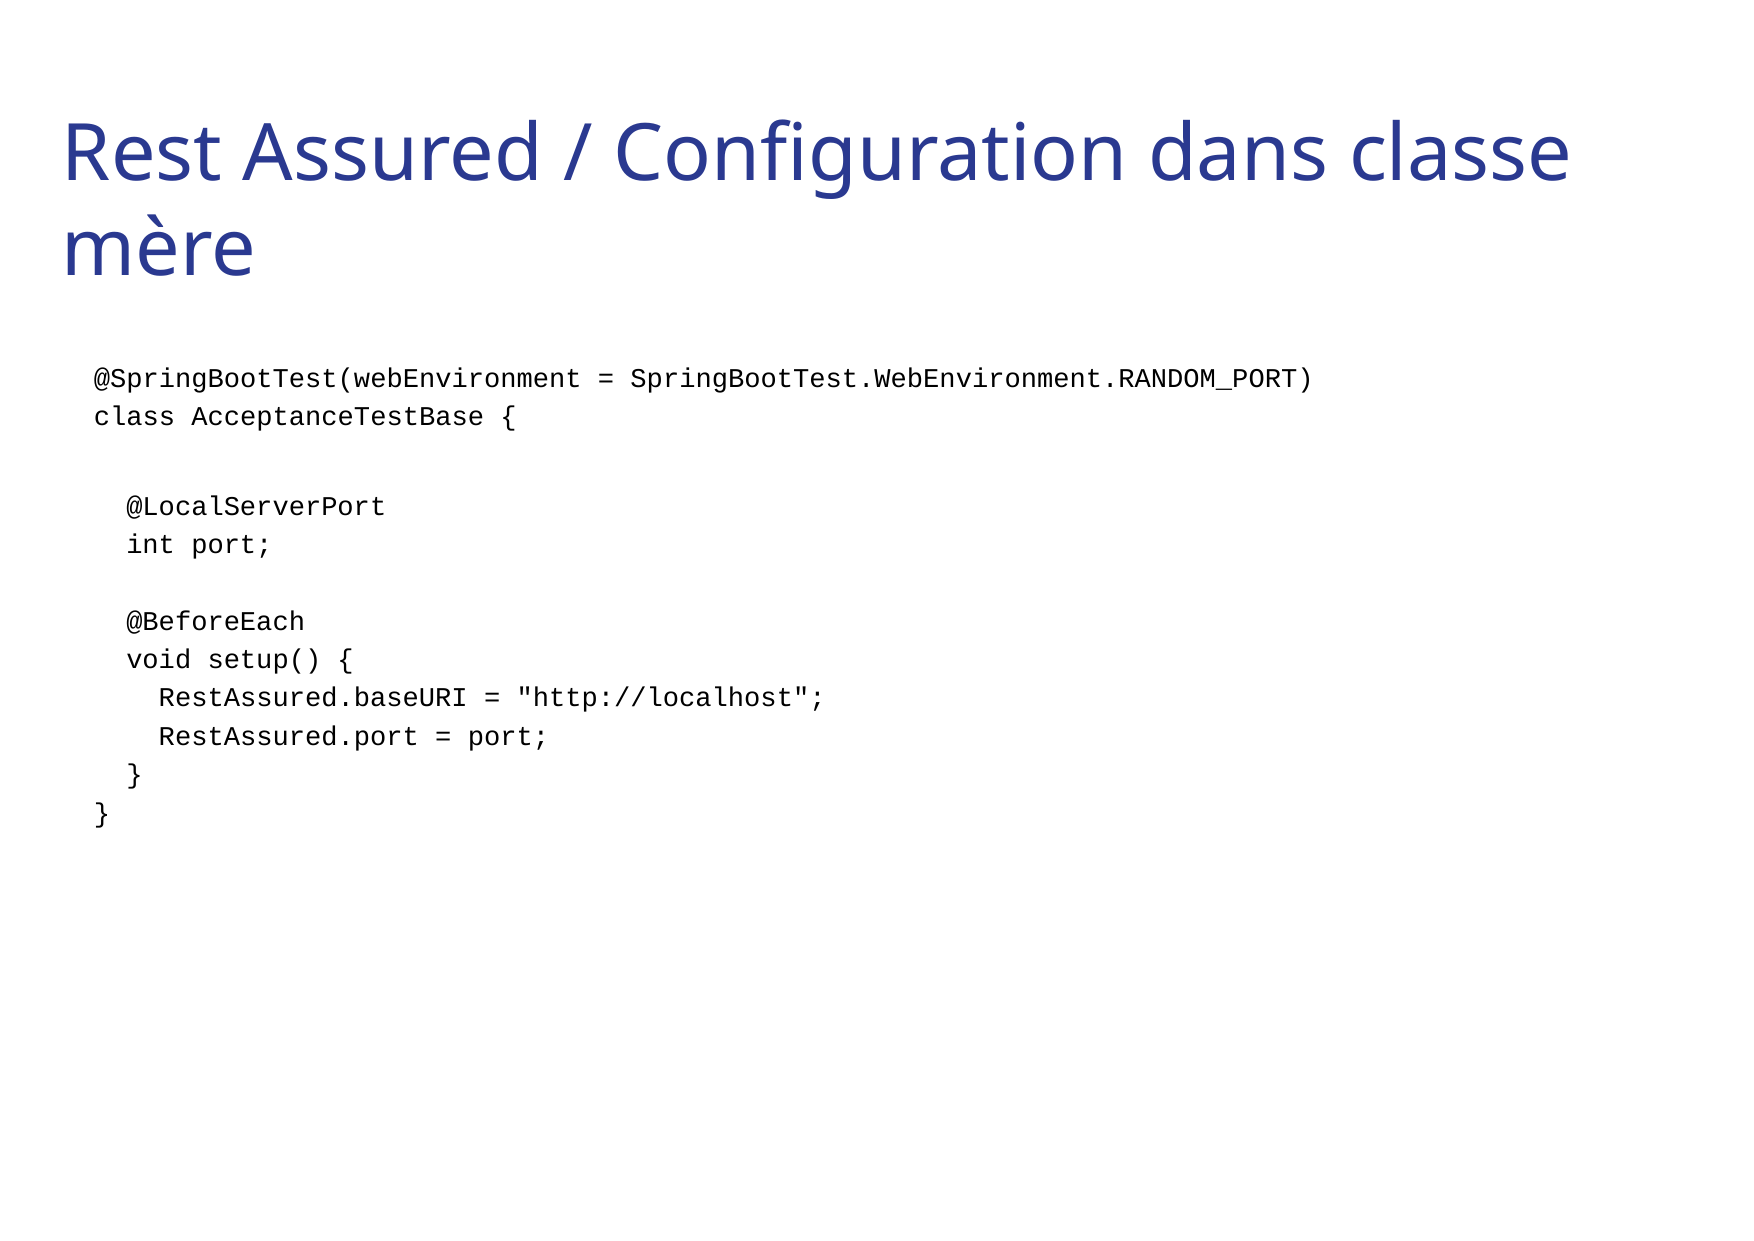

# Rest Assured / Configuration dans classe mère
@SpringBootTest(webEnvironment = SpringBootTest.WebEnvironment.RANDOM_PORT)
class AcceptanceTestBase {
 @LocalServerPort
 int port;
 @BeforeEach
 void setup() {
 RestAssured.baseURI = "http://localhost";
 RestAssured.port = port;
 }
}